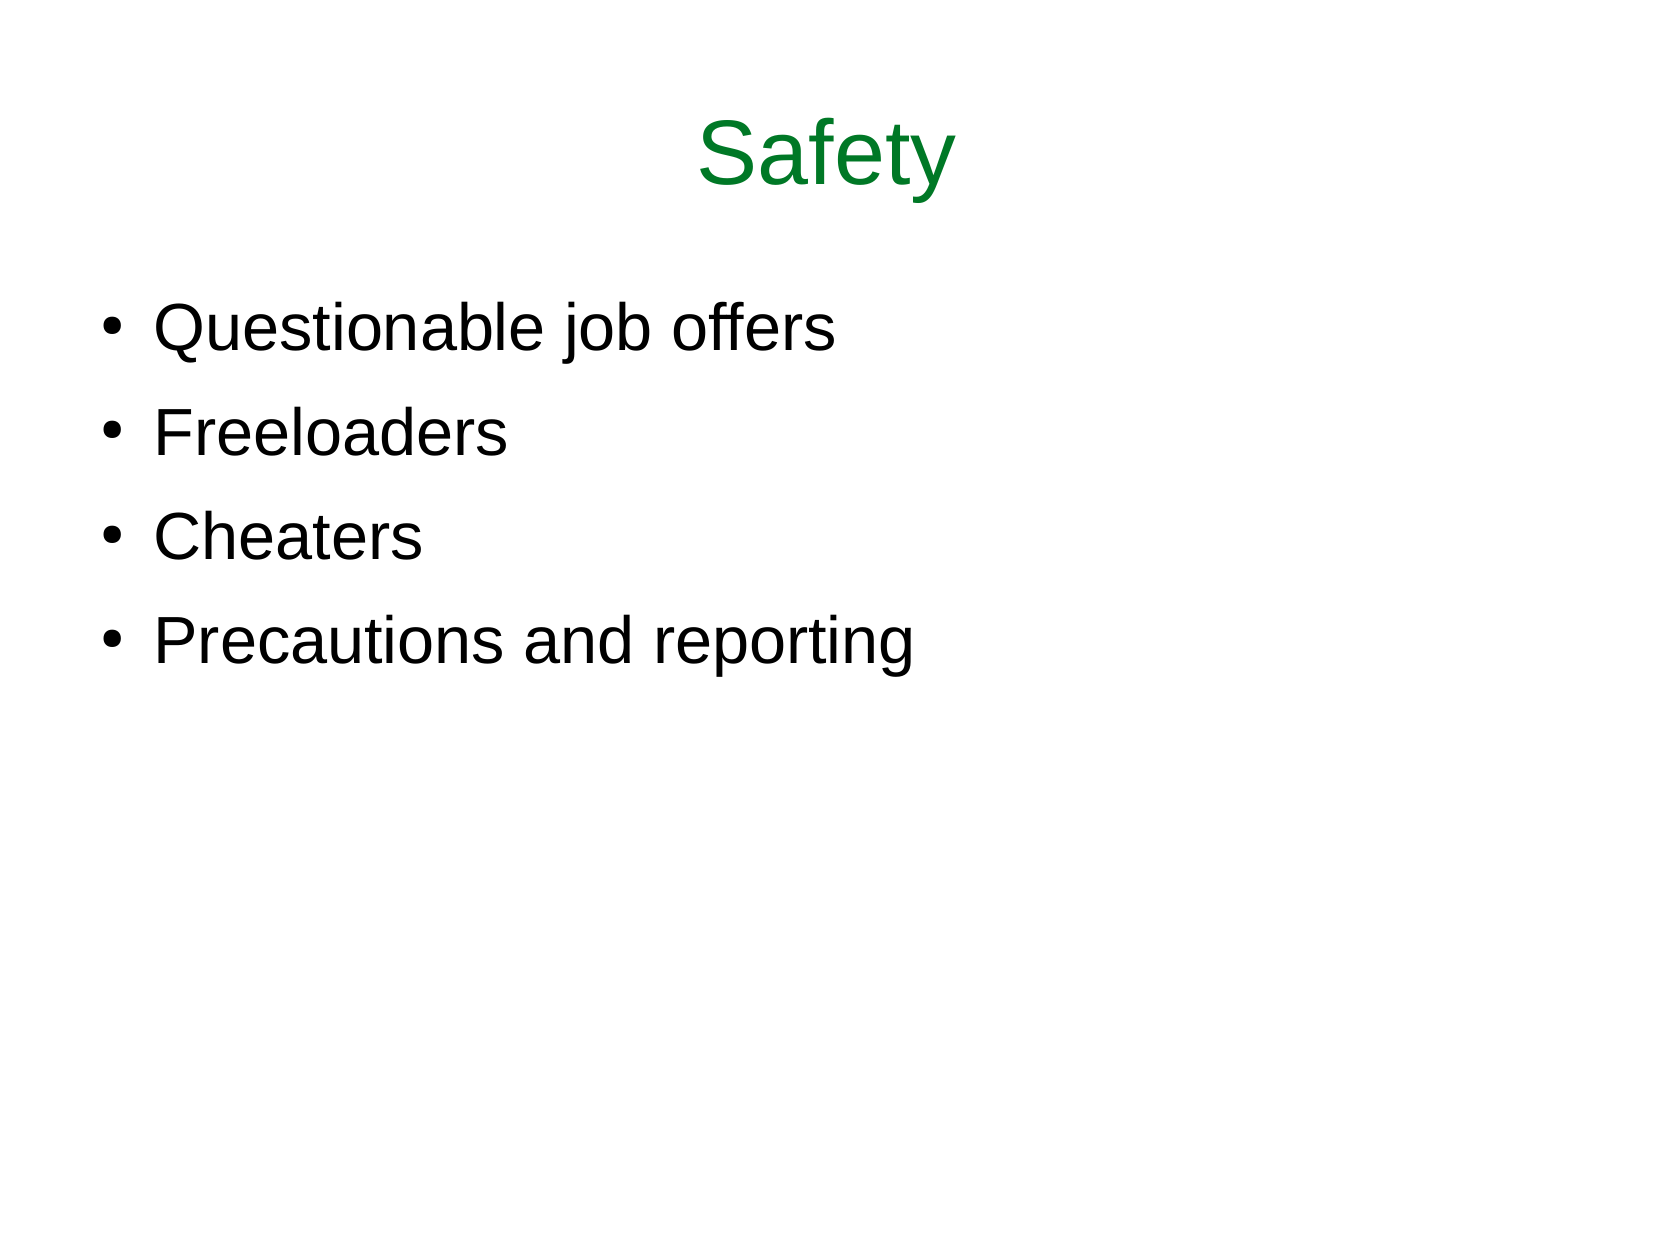

# Safety
Questionable job offers
Freeloaders
Cheaters
Precautions and reporting